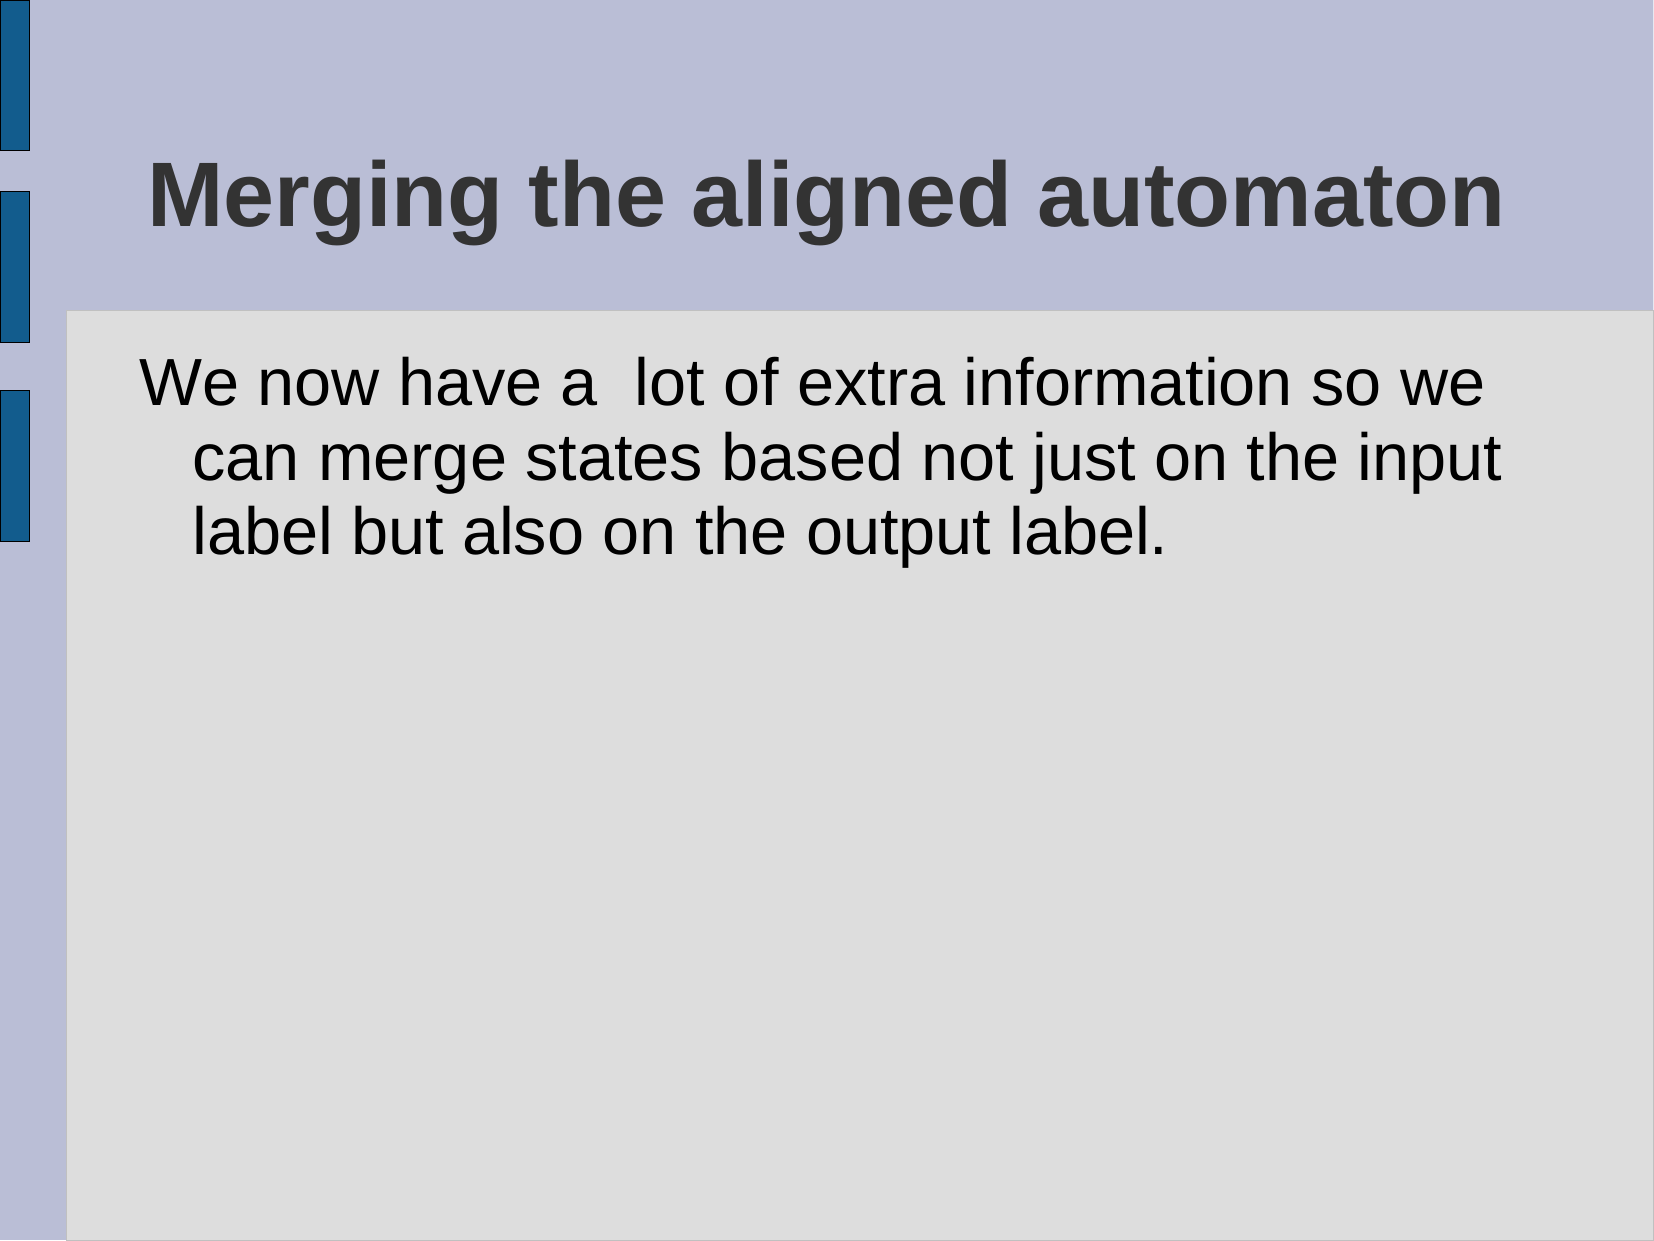

# Merging the aligned automaton
We now have a lot of extra information so we can merge states based not just on the input label but also on the output label.